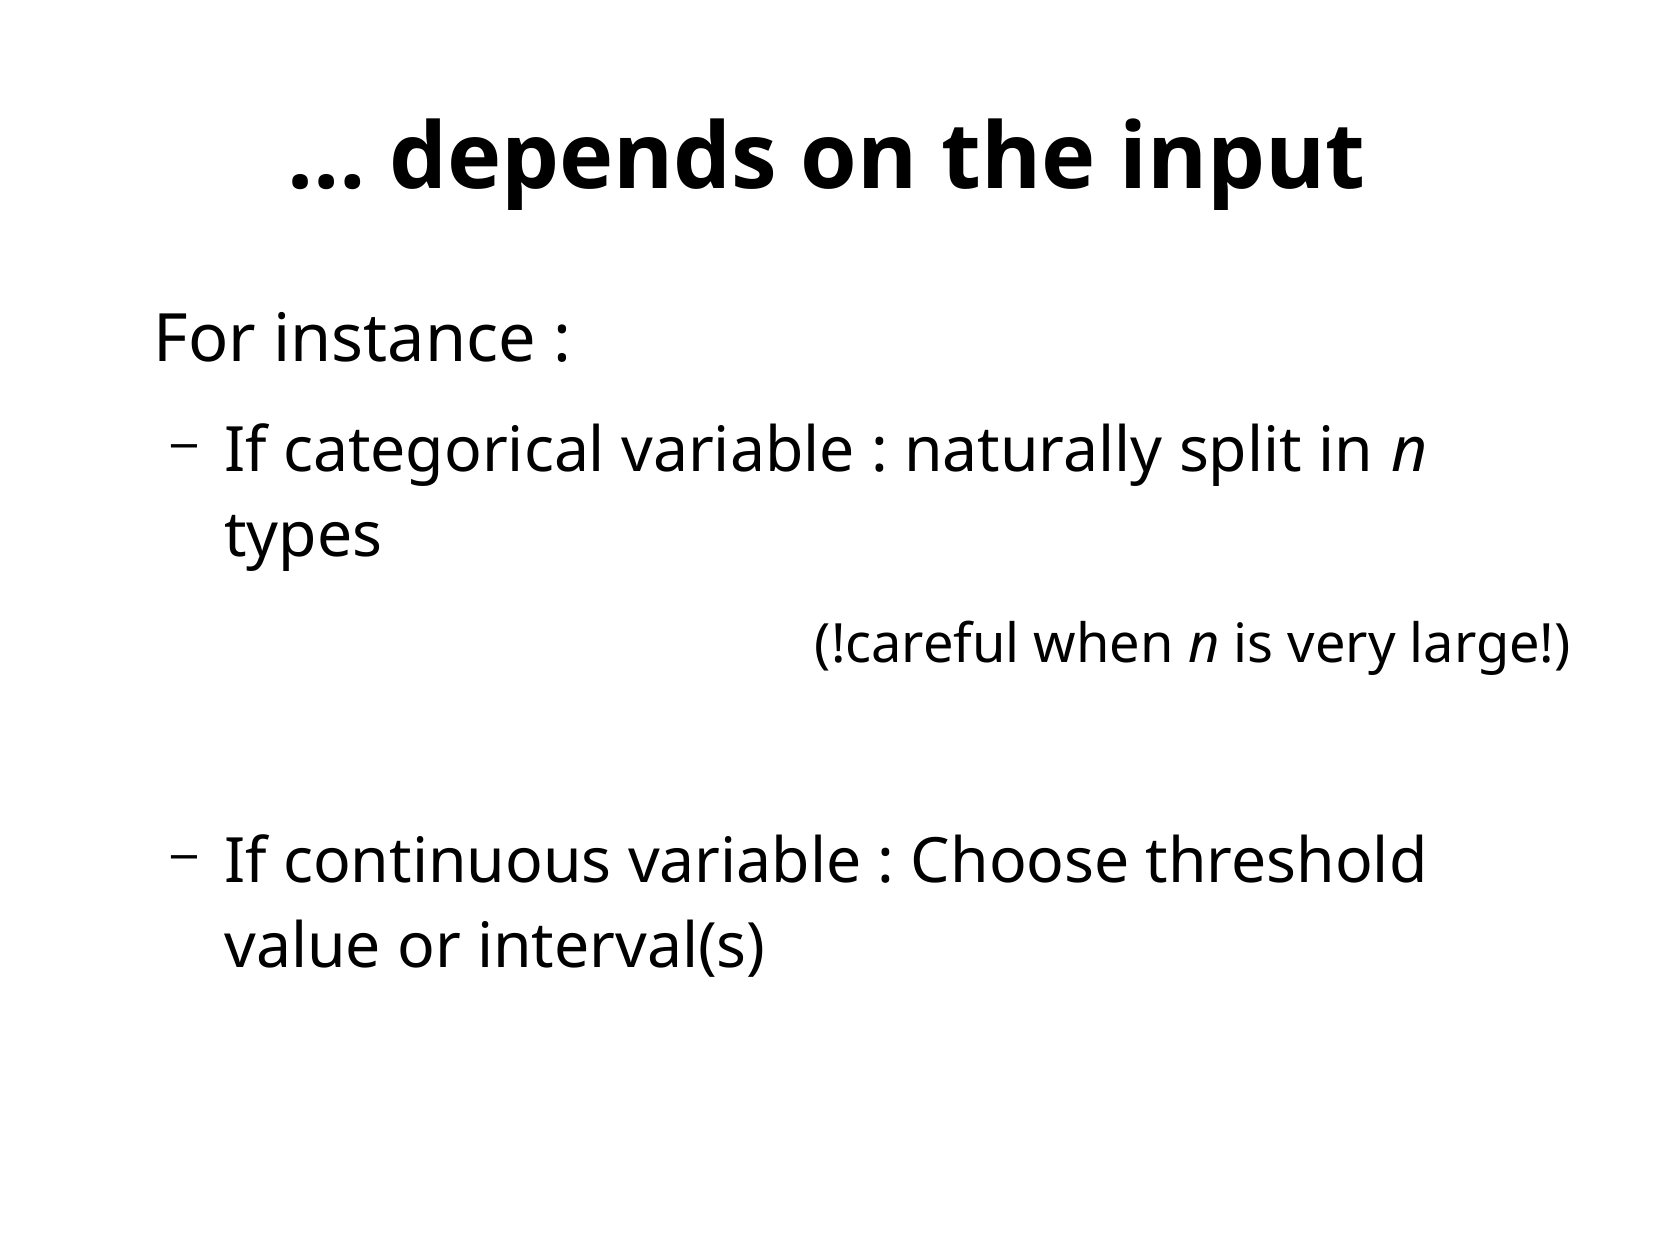

# … depends on the input
For instance :
If categorical variable : naturally split in n types
(!careful when n is very large!)
If continuous variable : Choose threshold value or interval(s)